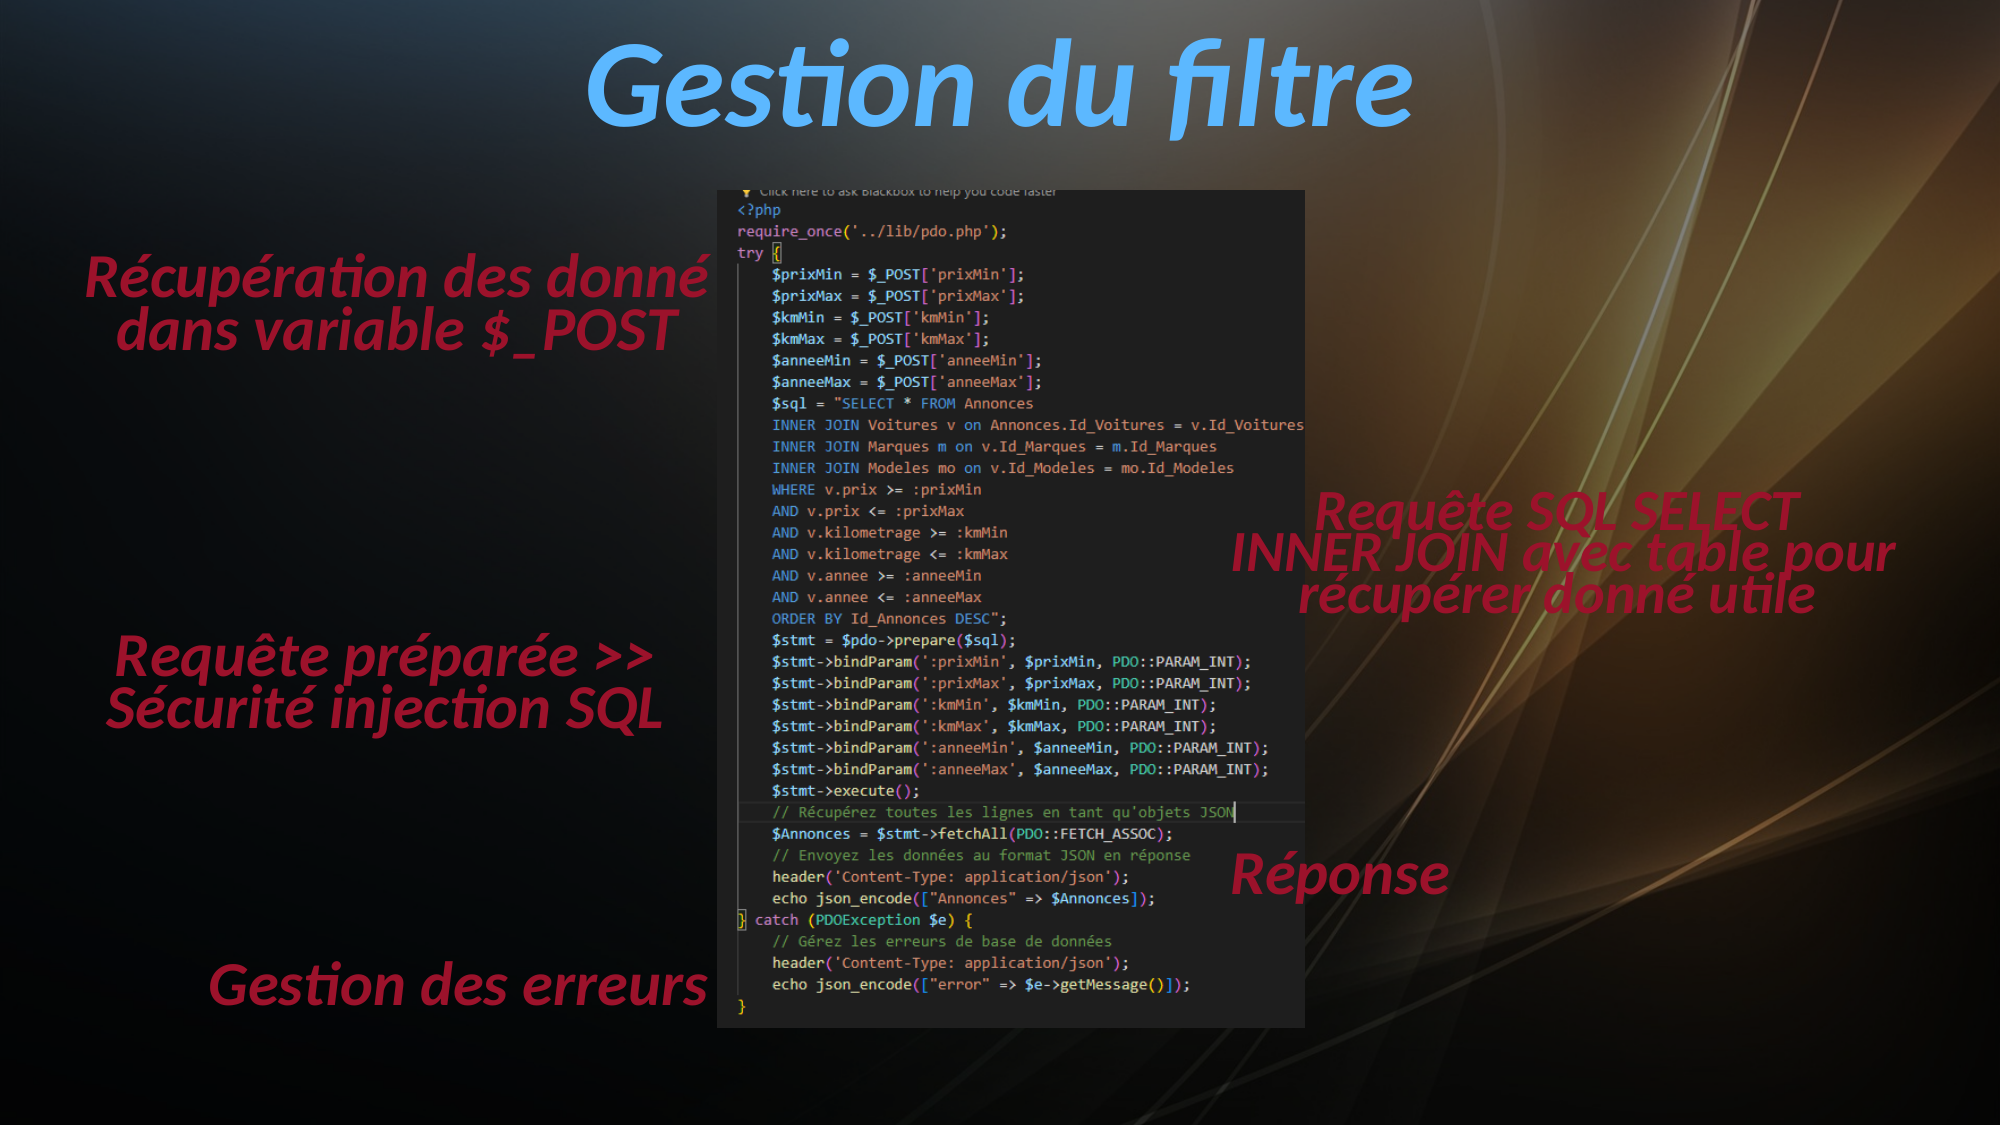

Gestion du filtre
#
Récupération des donné dans variable $_POST
Requête SQL SELECT
INNER JOIN avec table pour récupérer donné utile
Requête préparée >> Sécurité injection SQL
Réponse
Gestion des erreurs